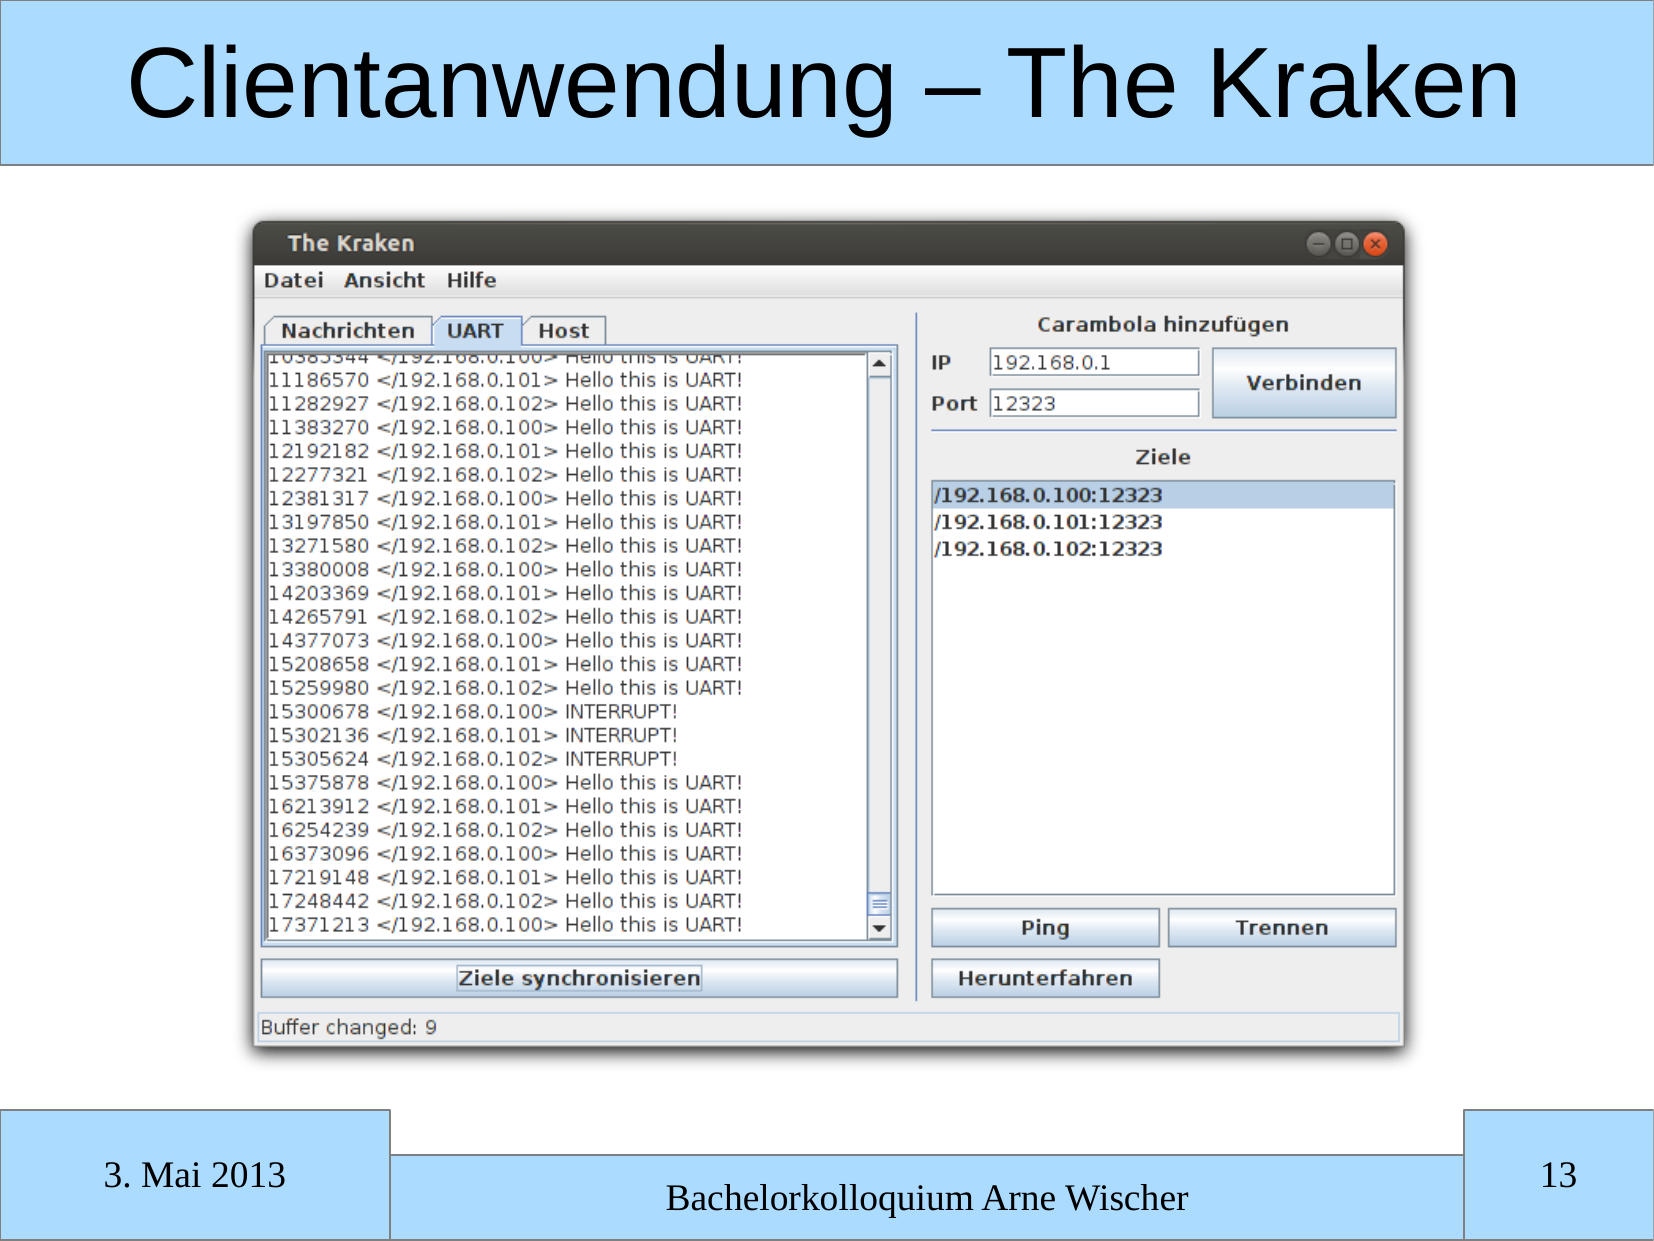

# Clientanwendung – The Kraken
3. Mai 2013
13
Bachelorkolloquium Arne Wischer